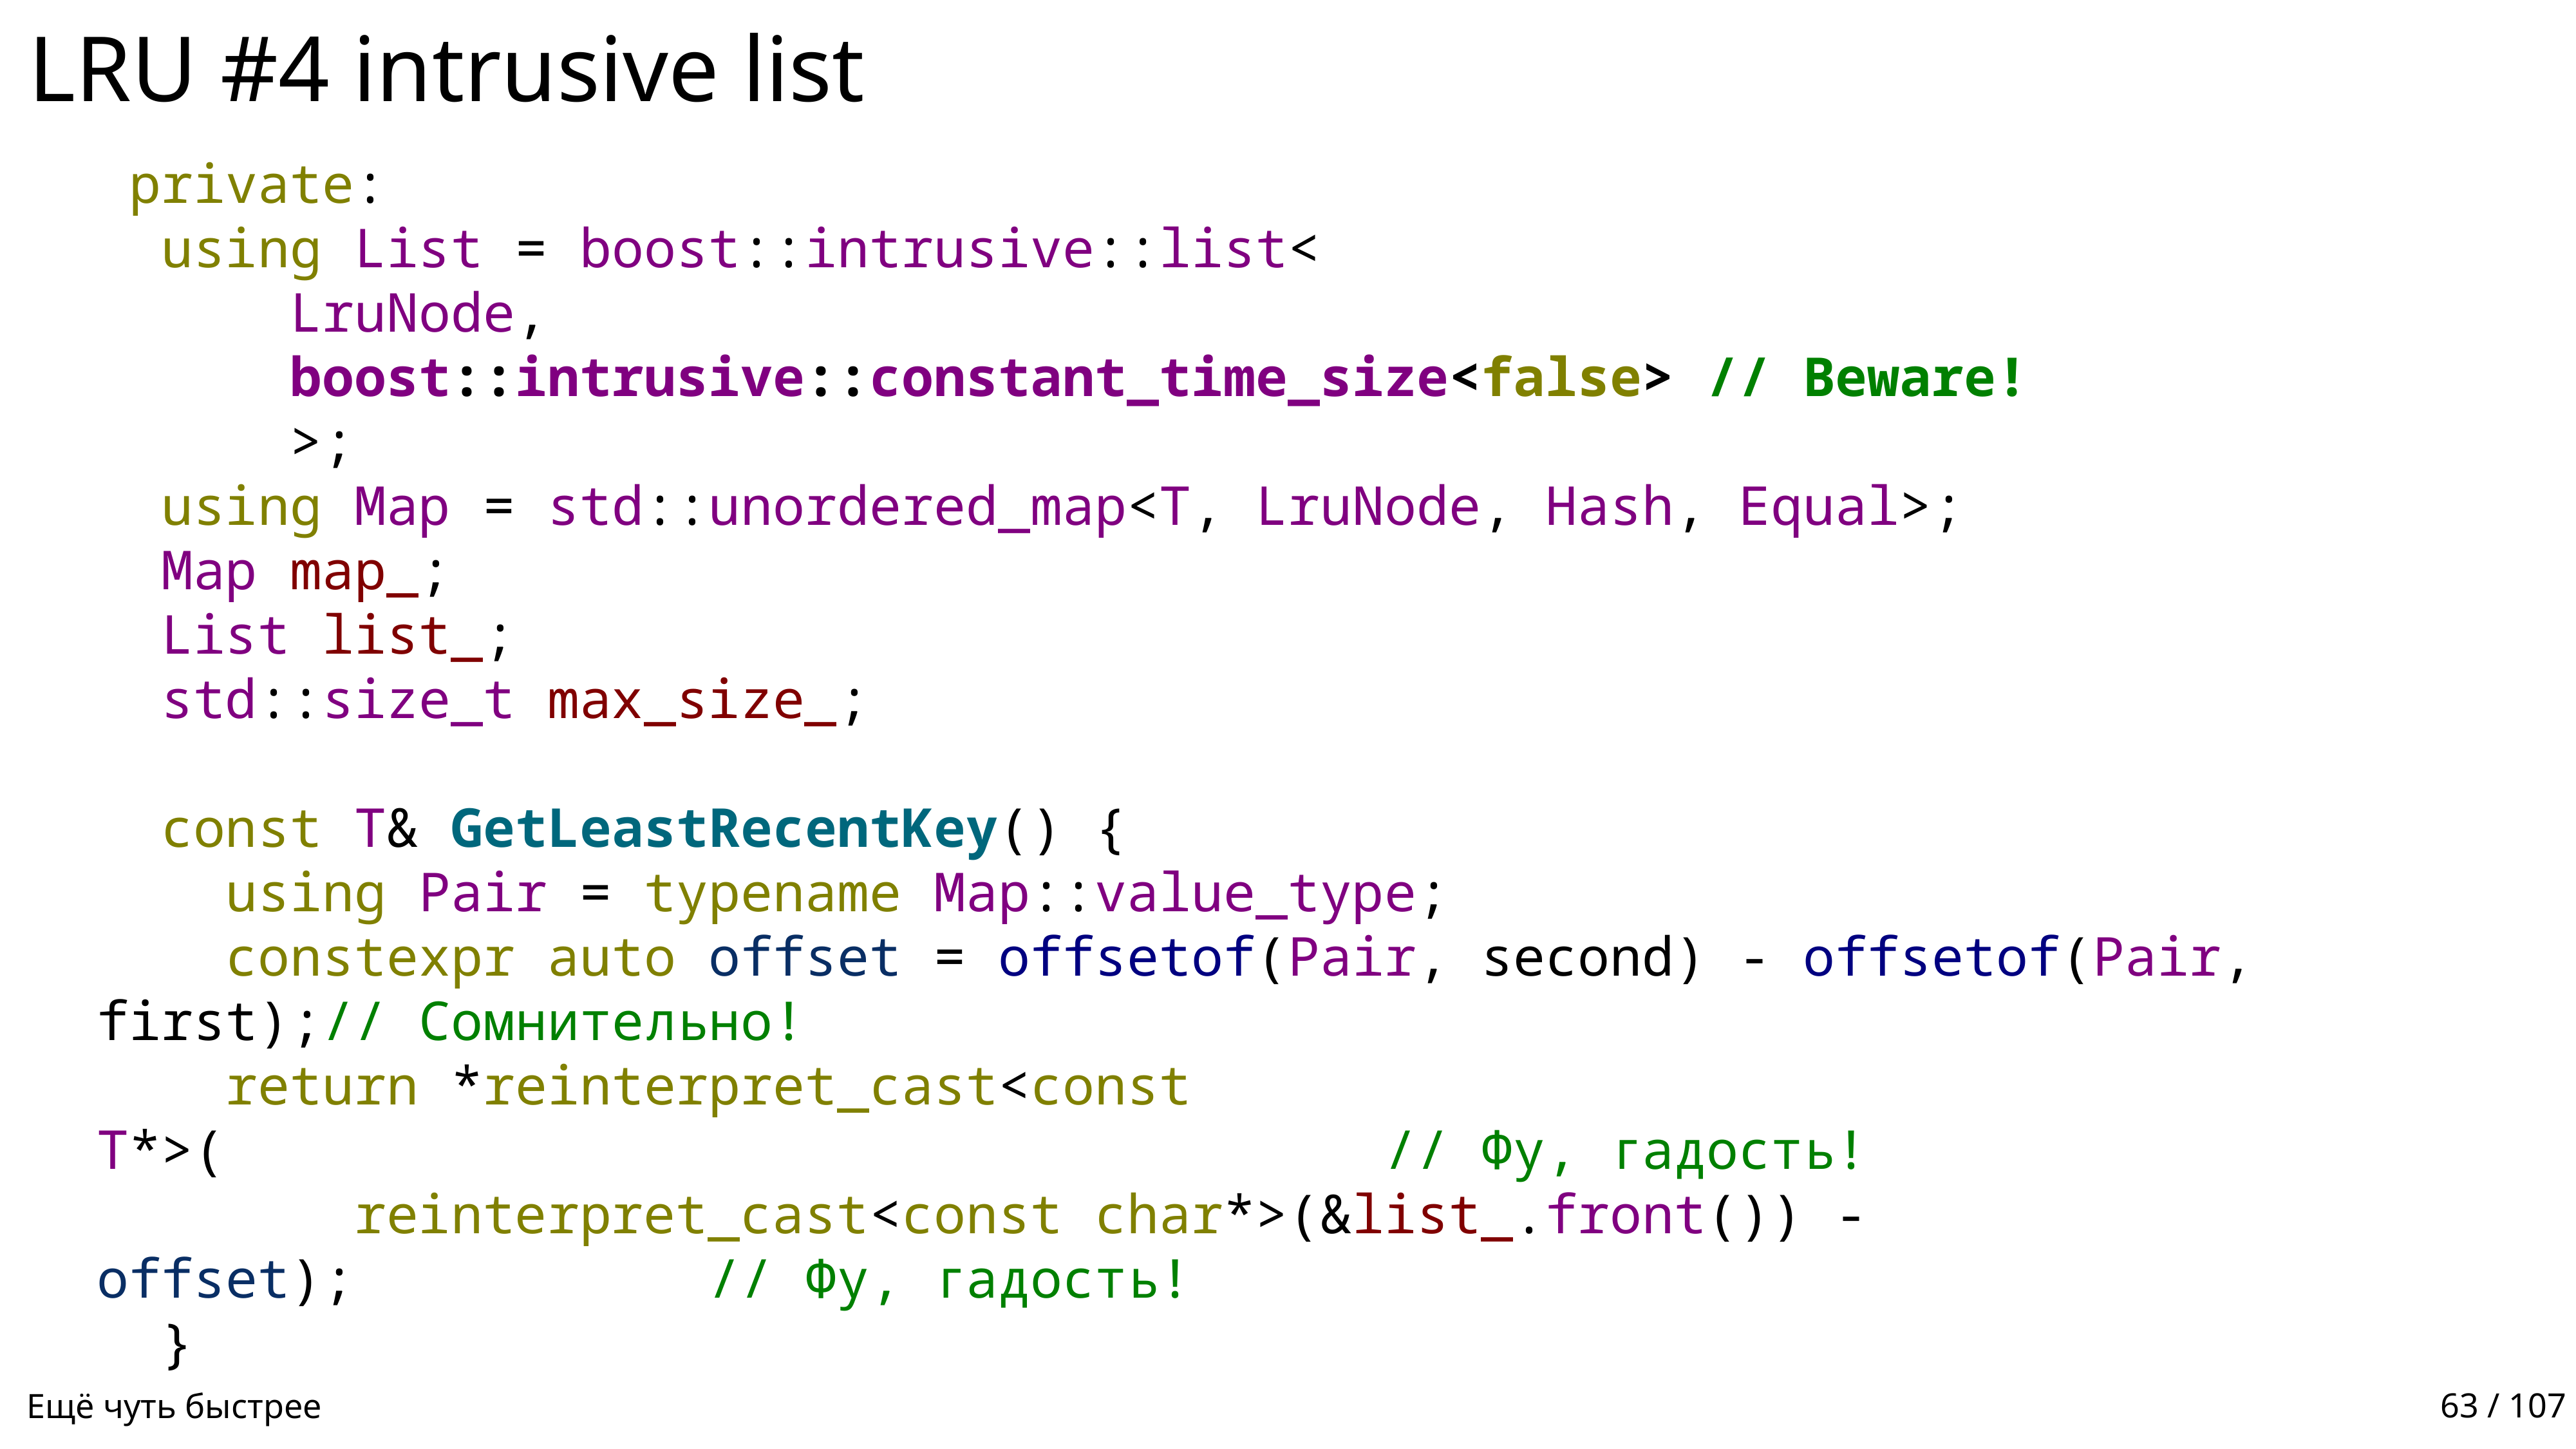

# LRU #4 intrusive list
 private:
 using List = boost::intrusive::list<
 LruNode,
 boost::intrusive::constant_time_size<false> // Beware!
 >;
 using Map = std::unordered_map<T, LruNode, Hash, Equal>;
 Map map_;
 List list_;
 std::size_t max_size_;
 const T& GetLeastRecentKey() {
 using Pair = typename Map::value_type;
 constexpr auto offset = offsetof(Pair, second) - offsetof(Pair, first);// Сомнительно!
 return *reinterpret_cast<const T*>( // Фу, гадость!
 reinterpret_cast<const char*>(&list_.front()) - offset); // Фу, гадость!
 }
Ещё чуть быстрее